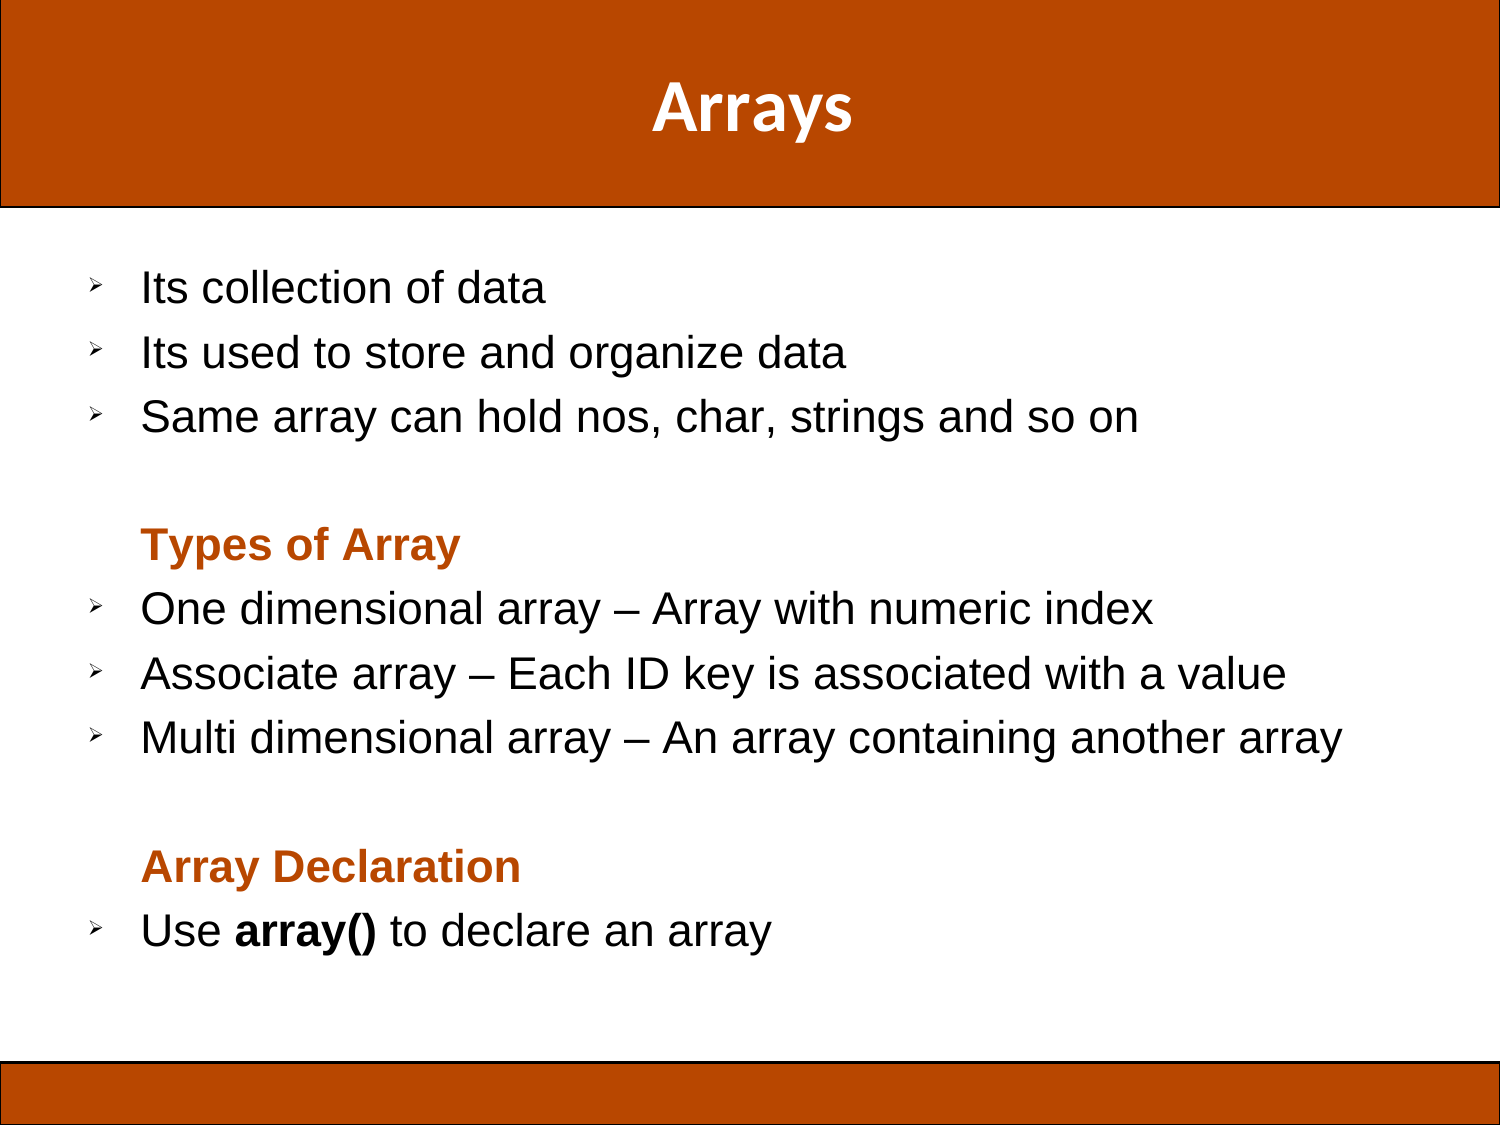

Arrays
# Its collection of data
Its used to store and organize data
Same array can hold nos, char, strings and so on
Types of Array
One dimensional array – Array with numeric index
Associate array – Each ID key is associated with a value
Multi dimensional array – An array containing another array
Array Declaration
Use array() to declare an array